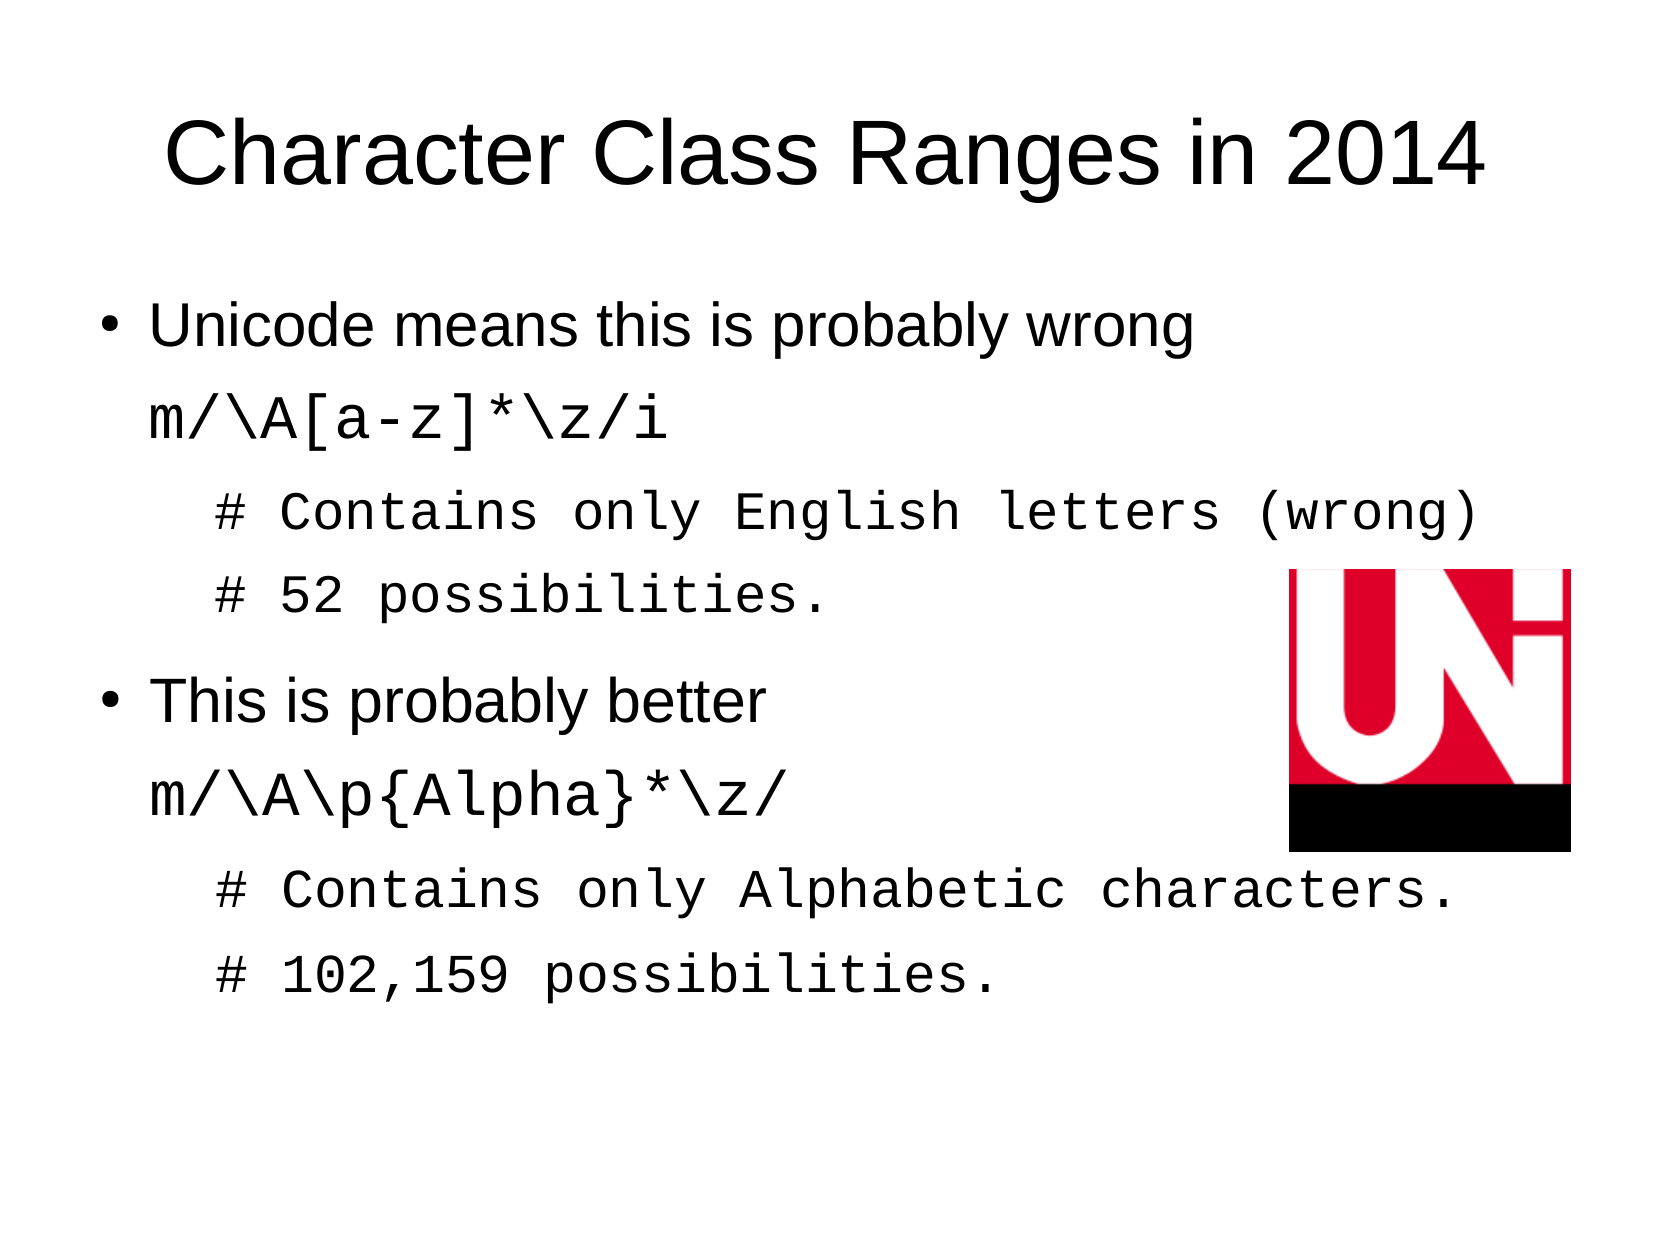

# Character Class Ranges in 2014
Unicode means this is probably wrong
m/\A[a-z]*\z/i
# Contains only English letters (wrong)
# 52 possibilities.
This is probably better
m/\A\p{Alpha}*\z/
# Contains only Alphabetic characters.
# 102,159 possibilities.